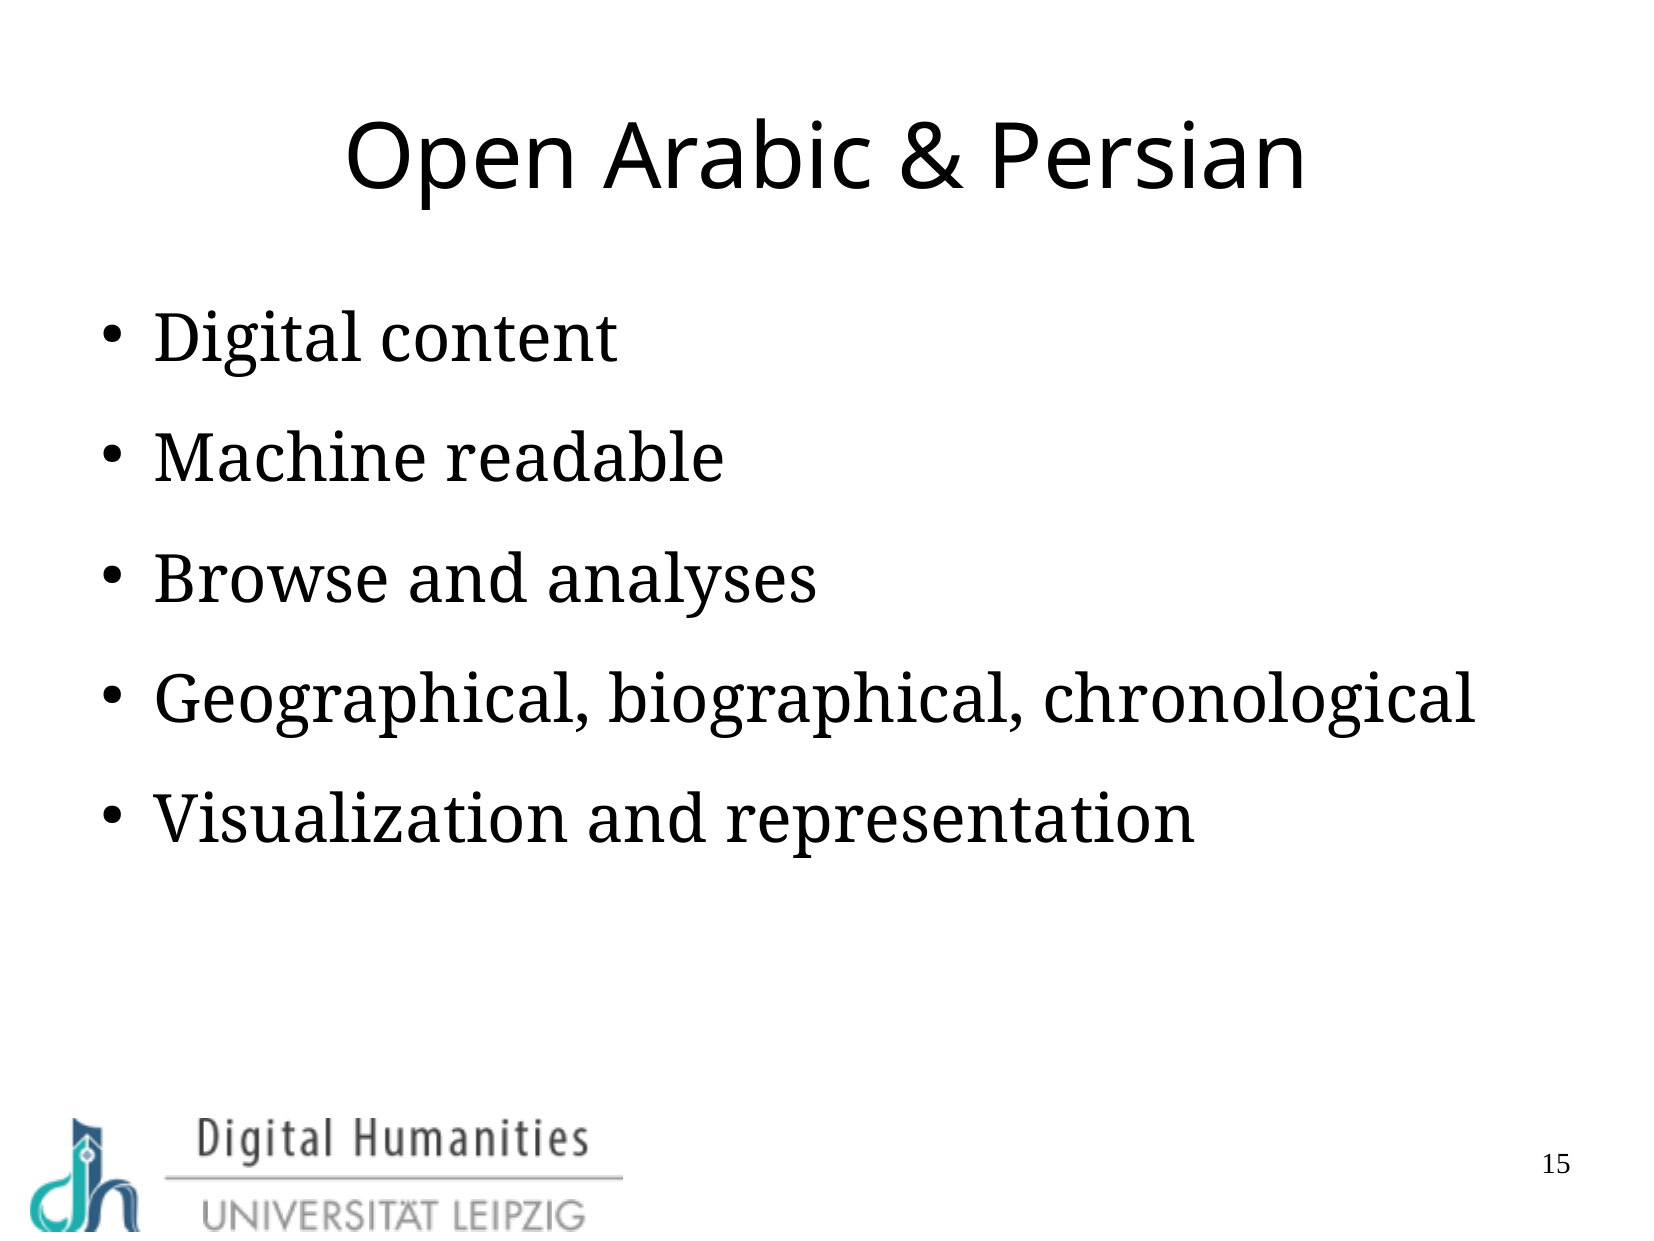

# Open Arabic & Persian
Digital content
Machine readable
Browse and analyses
Geographical, biographical, chronological
Visualization and representation
15